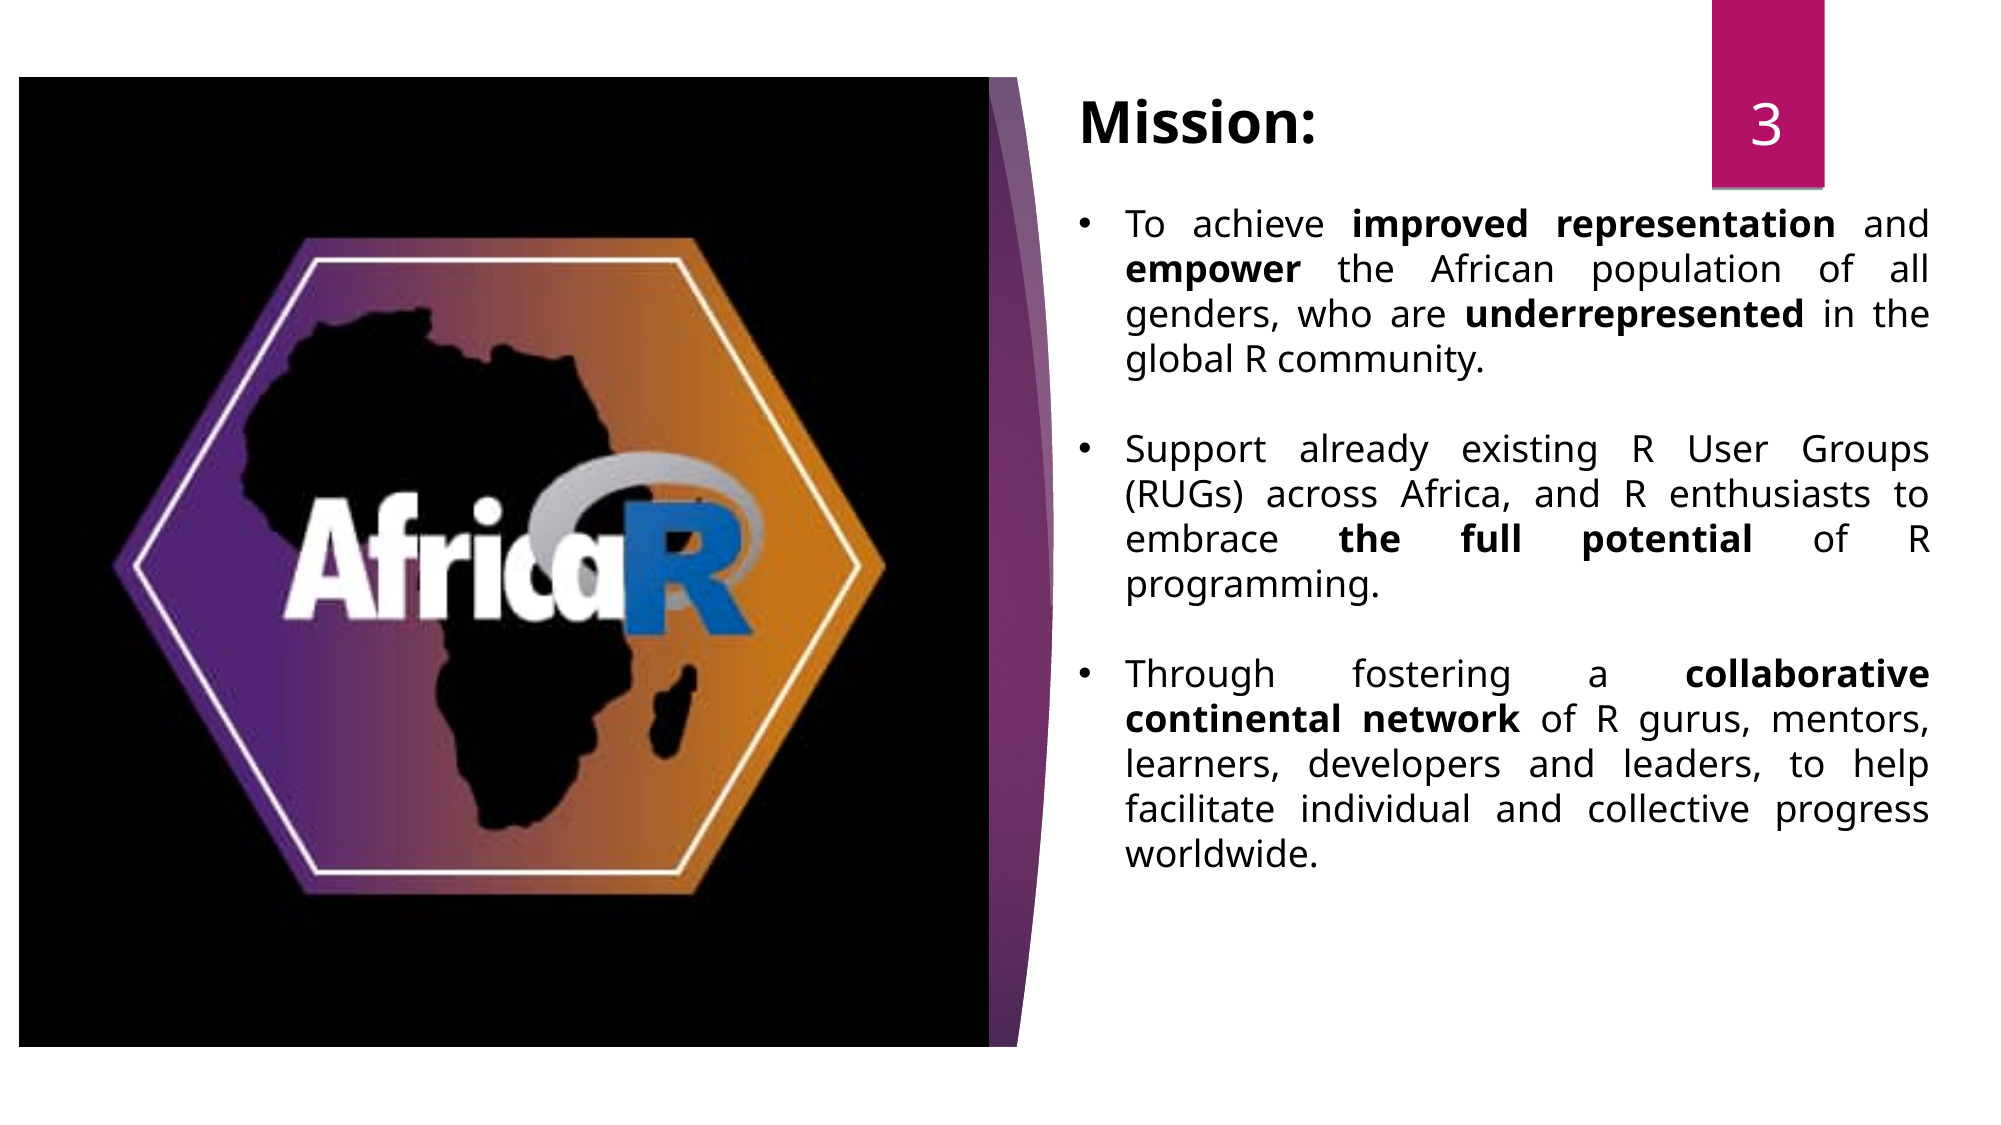

3
Mission:
To achieve improved representation and empower the African population of all genders, who are underrepresented in the global R community.
Support already existing R User Groups (RUGs) across Africa, and R enthusiasts to embrace the full potential of R programming.
Through fostering a collaborative continental network of R gurus, mentors, learners, developers and leaders, to help facilitate individual and collective progress worldwide.
@AfricaRUsers